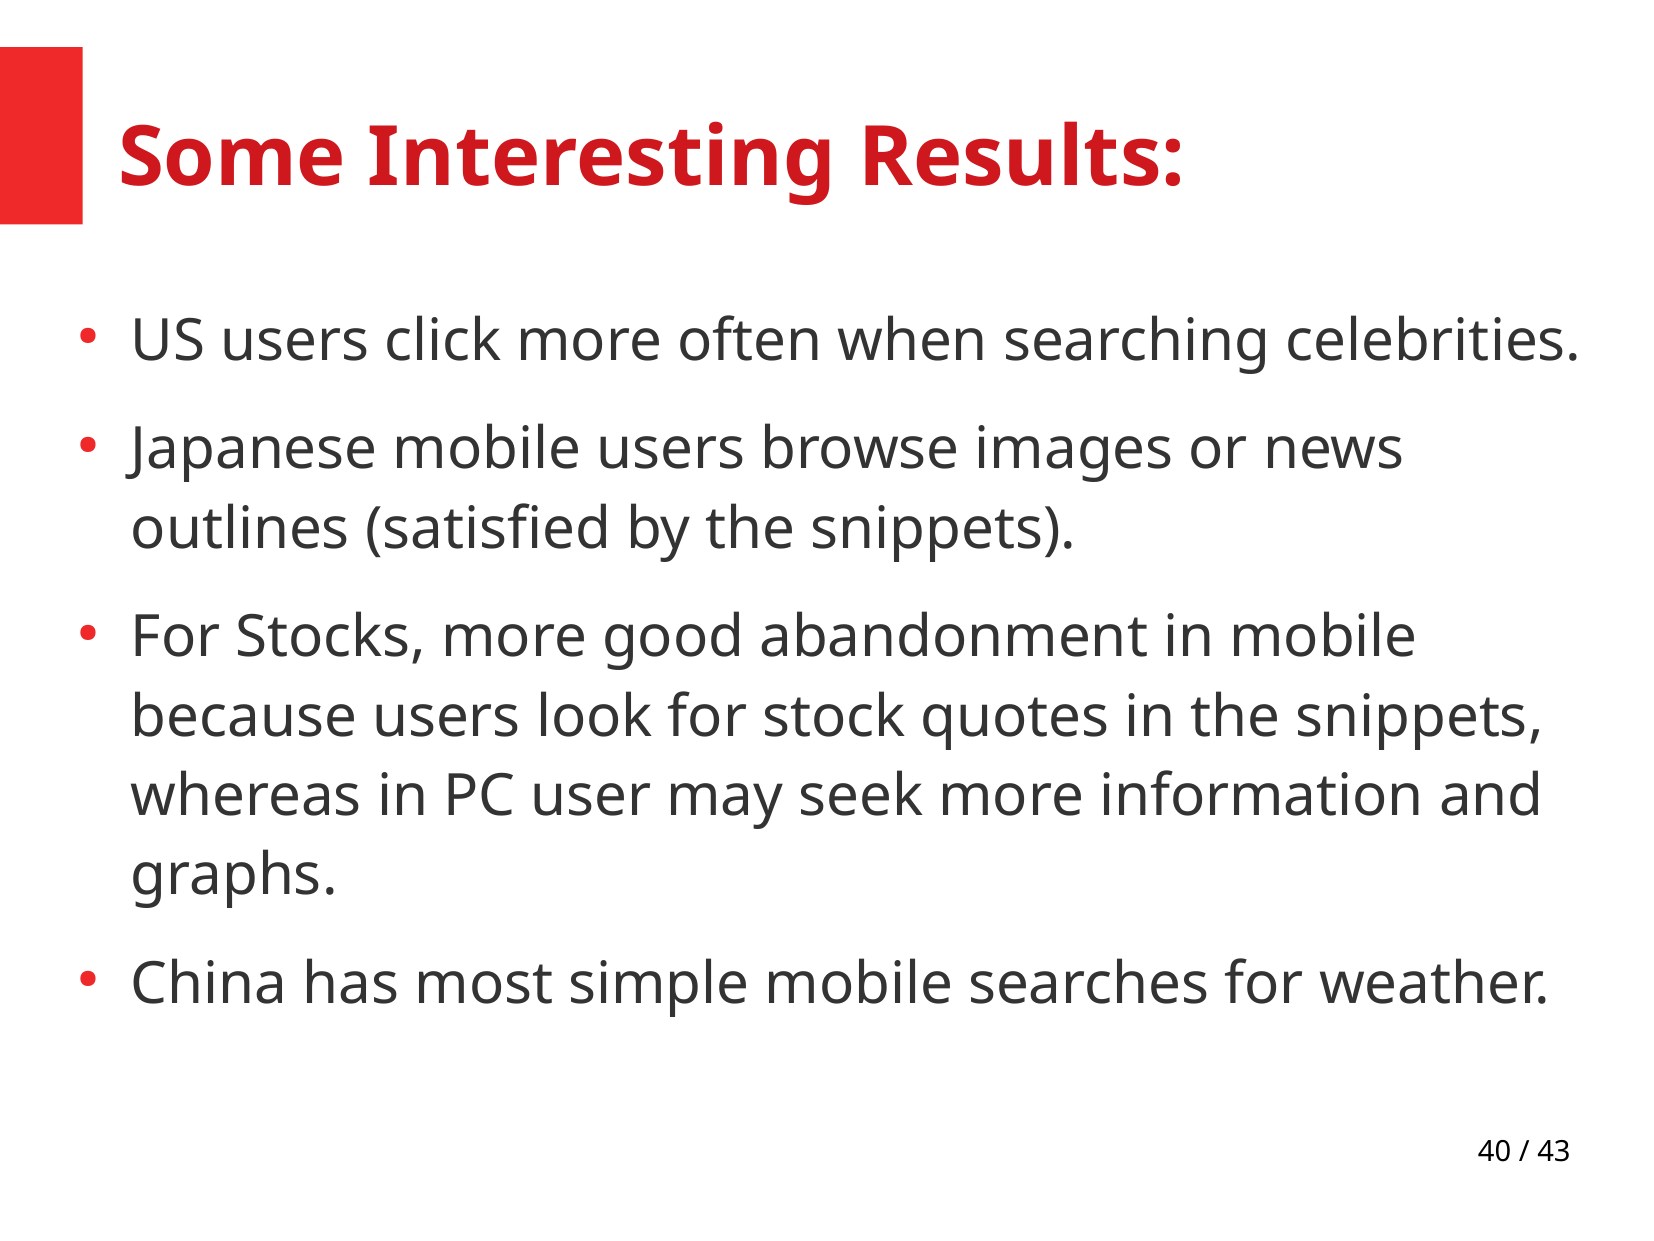

# Some Interesting Results:
US users click more often when searching celebrities.
Japanese mobile users browse images or news outlines (satisfied by the snippets).
For Stocks, more good abandonment in mobile because users look for stock quotes in the snippets, whereas in PC user may seek more information and graphs.
China has most simple mobile searches for weather.
40